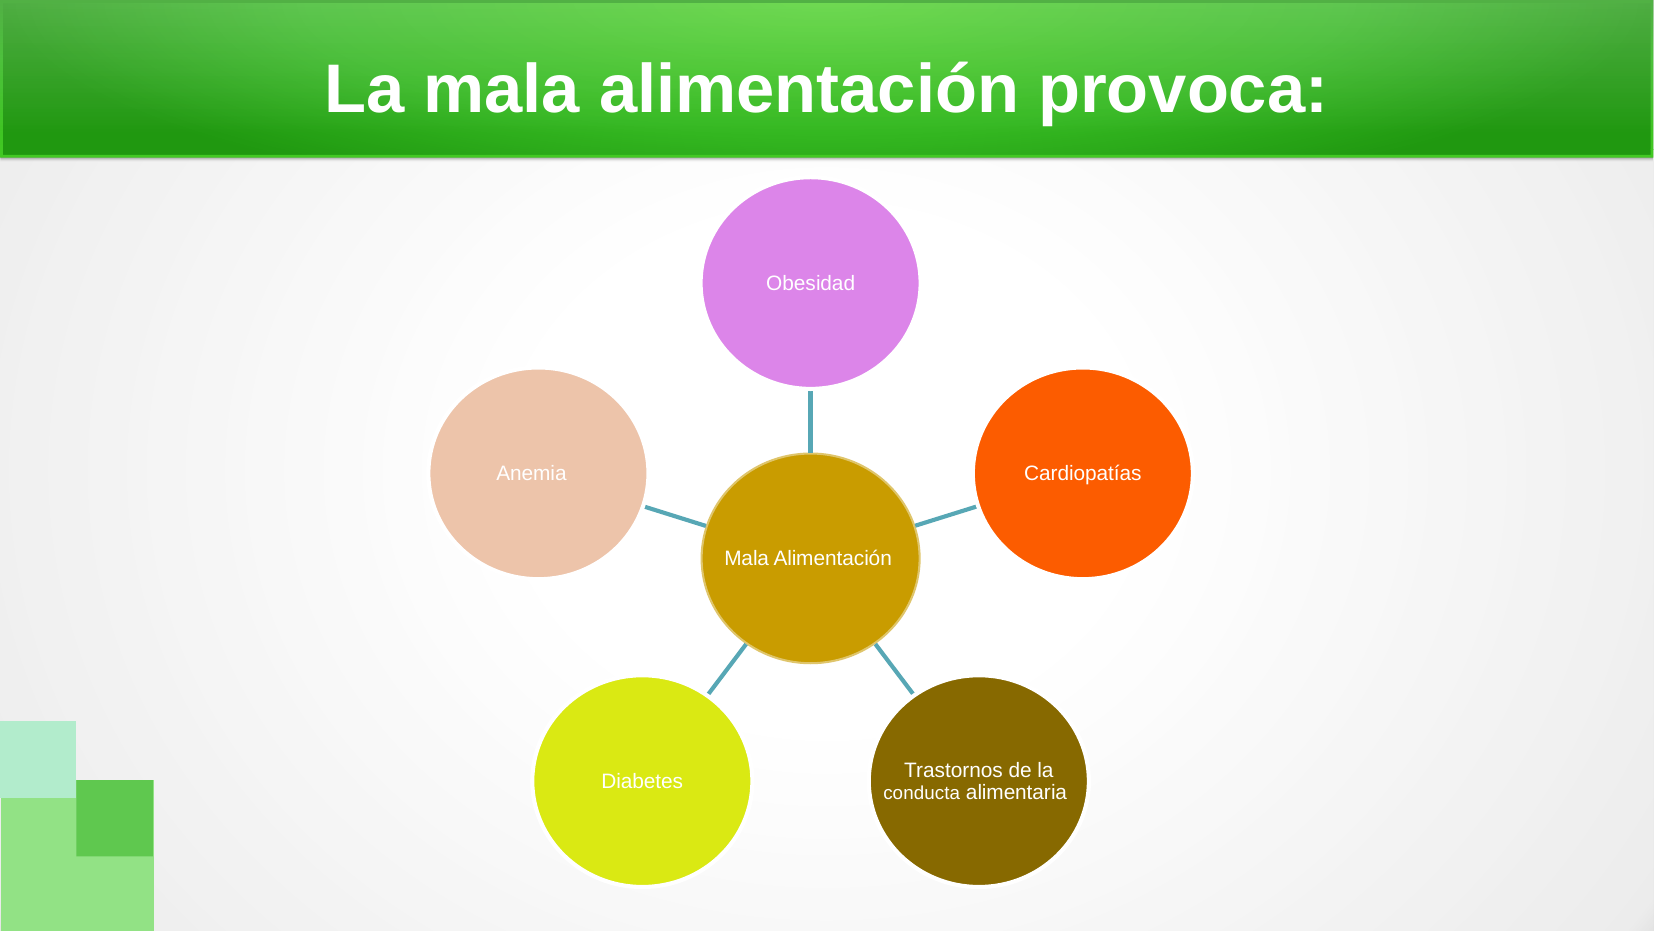

# La mala alimentación provoca:
Obesidad
Anemia
Cardiopatías
Mala Alimentación
Trastornos de la
Diabetes
conducta alimentaria